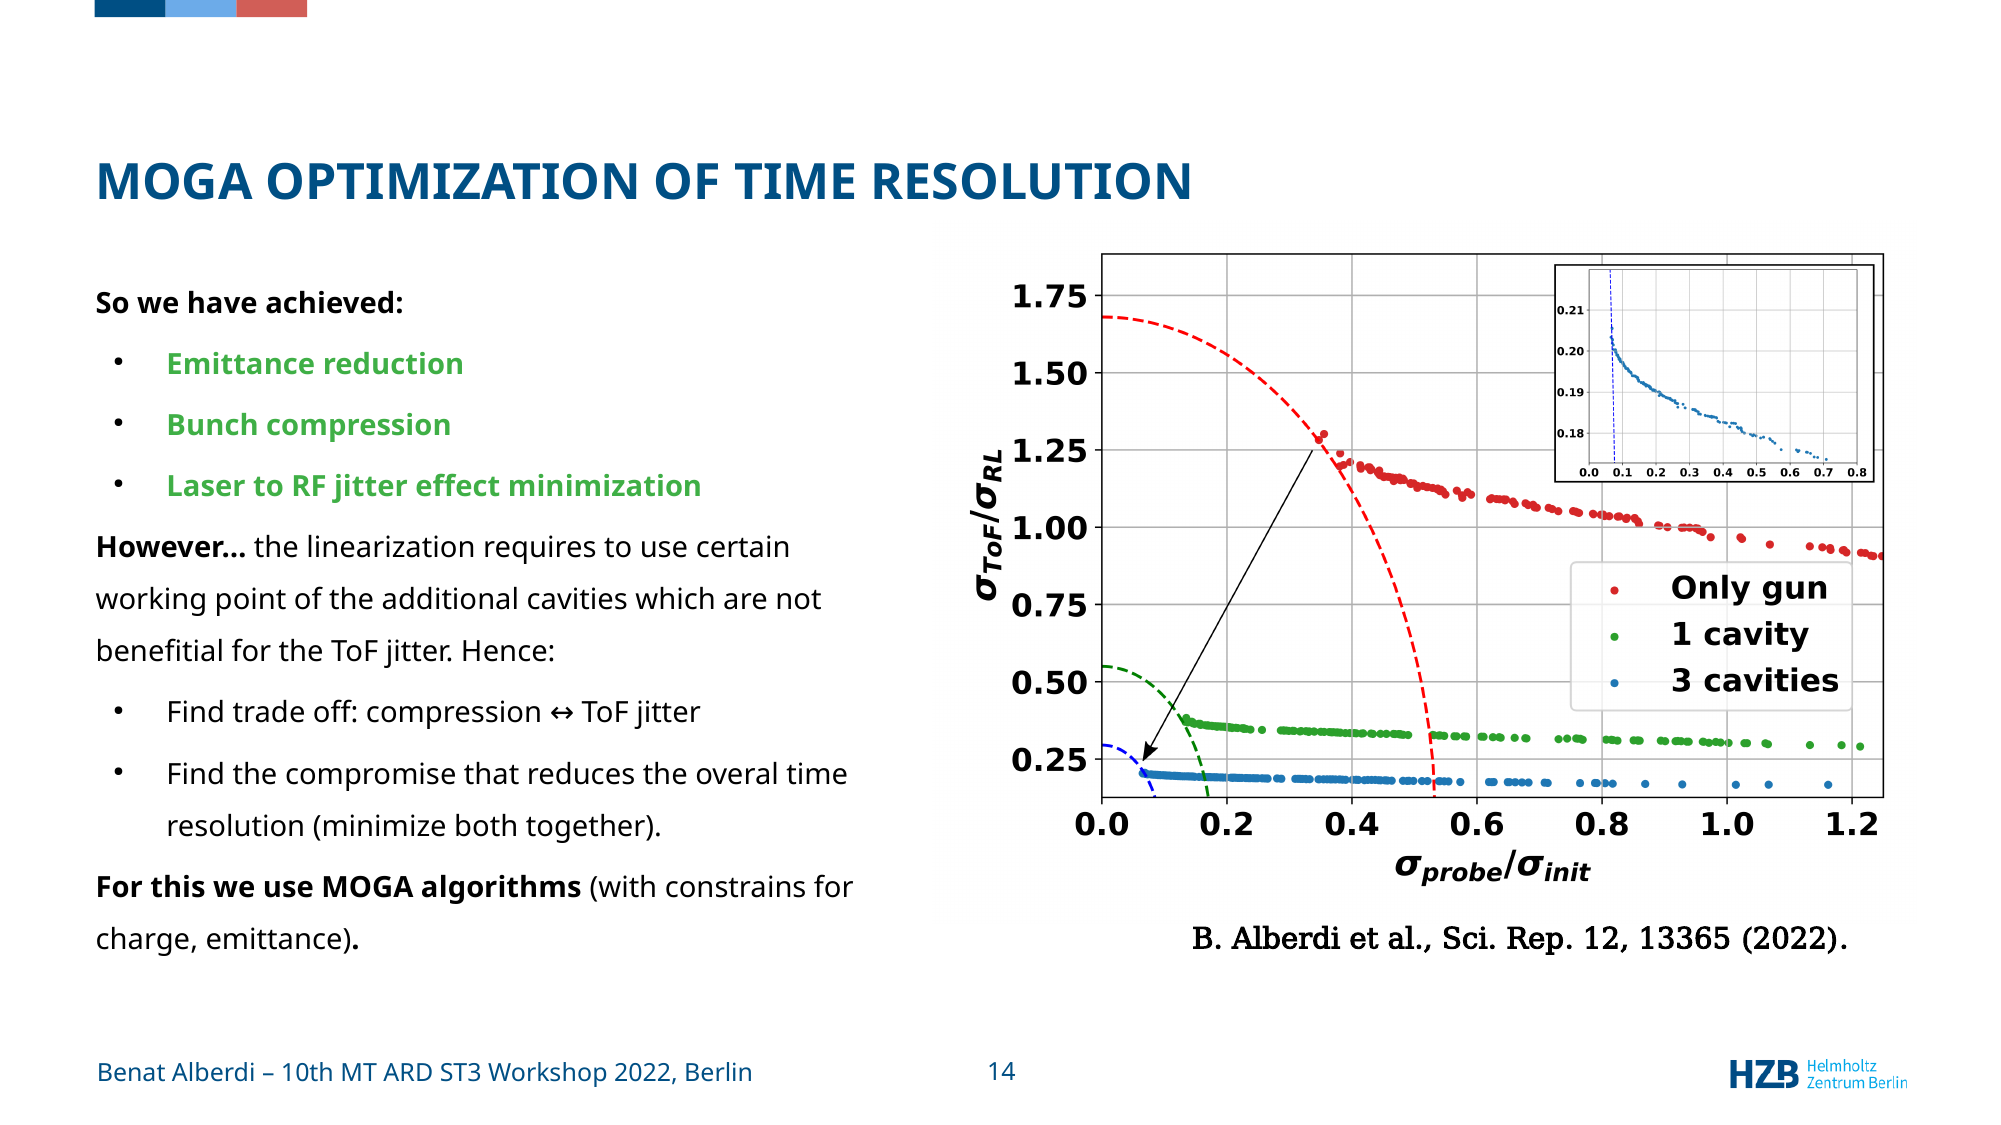

# Moga optimization of time resolution
So we have achieved:
Emittance reduction
Bunch compression
Laser to RF jitter effect minimization
However… the linearization requires to use certain working point of the additional cavities which are not benefitial for the ToF jitter. Hence:
Find trade off: compression ↔ ToF jitter
Find the compromise that reduces the overal time resolution (minimize both together).
For this we use MOGA algorithms (with constrains for charge, emittance).
B. Alberdi et al., Sci. Rep. 12, 13365 (2022).